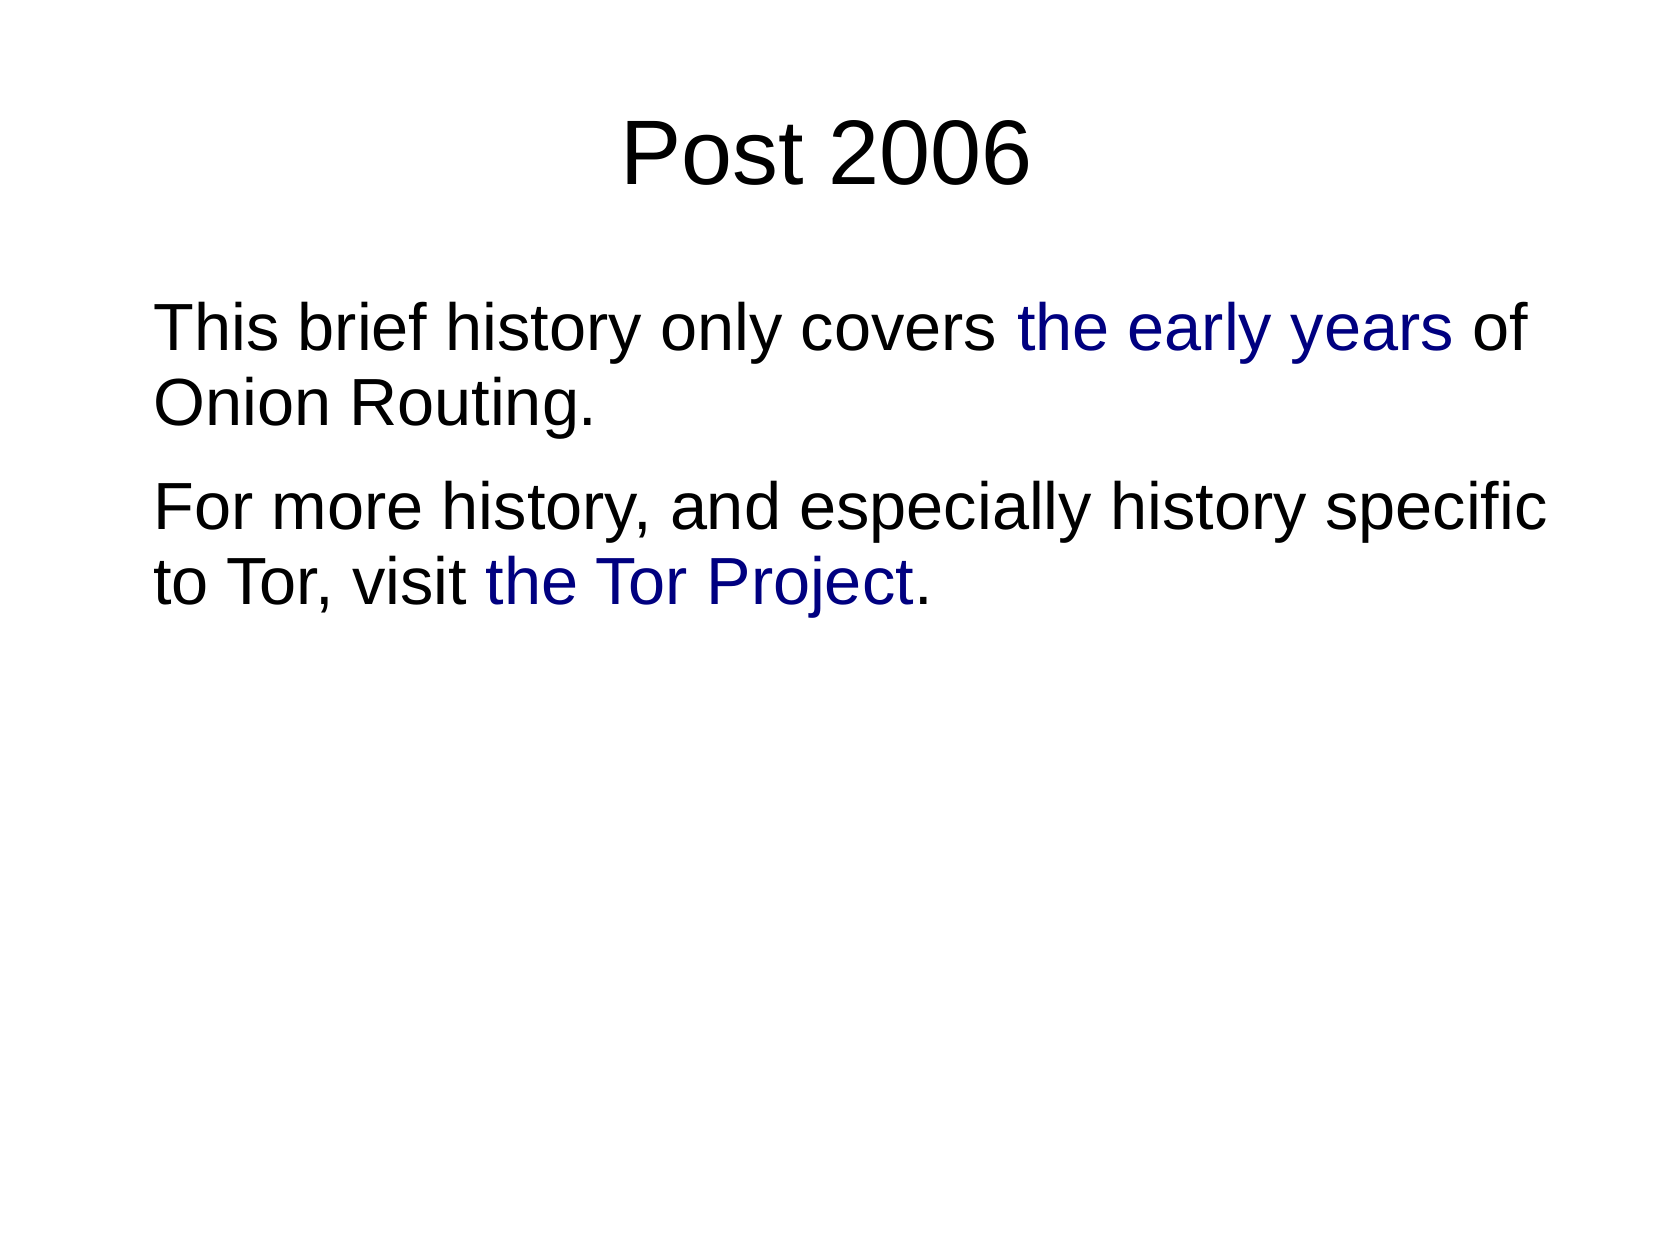

# Post 2006
This brief history only covers the early years of Onion Routing.
For more history, and especially history specific to Tor, visit the Tor Project.